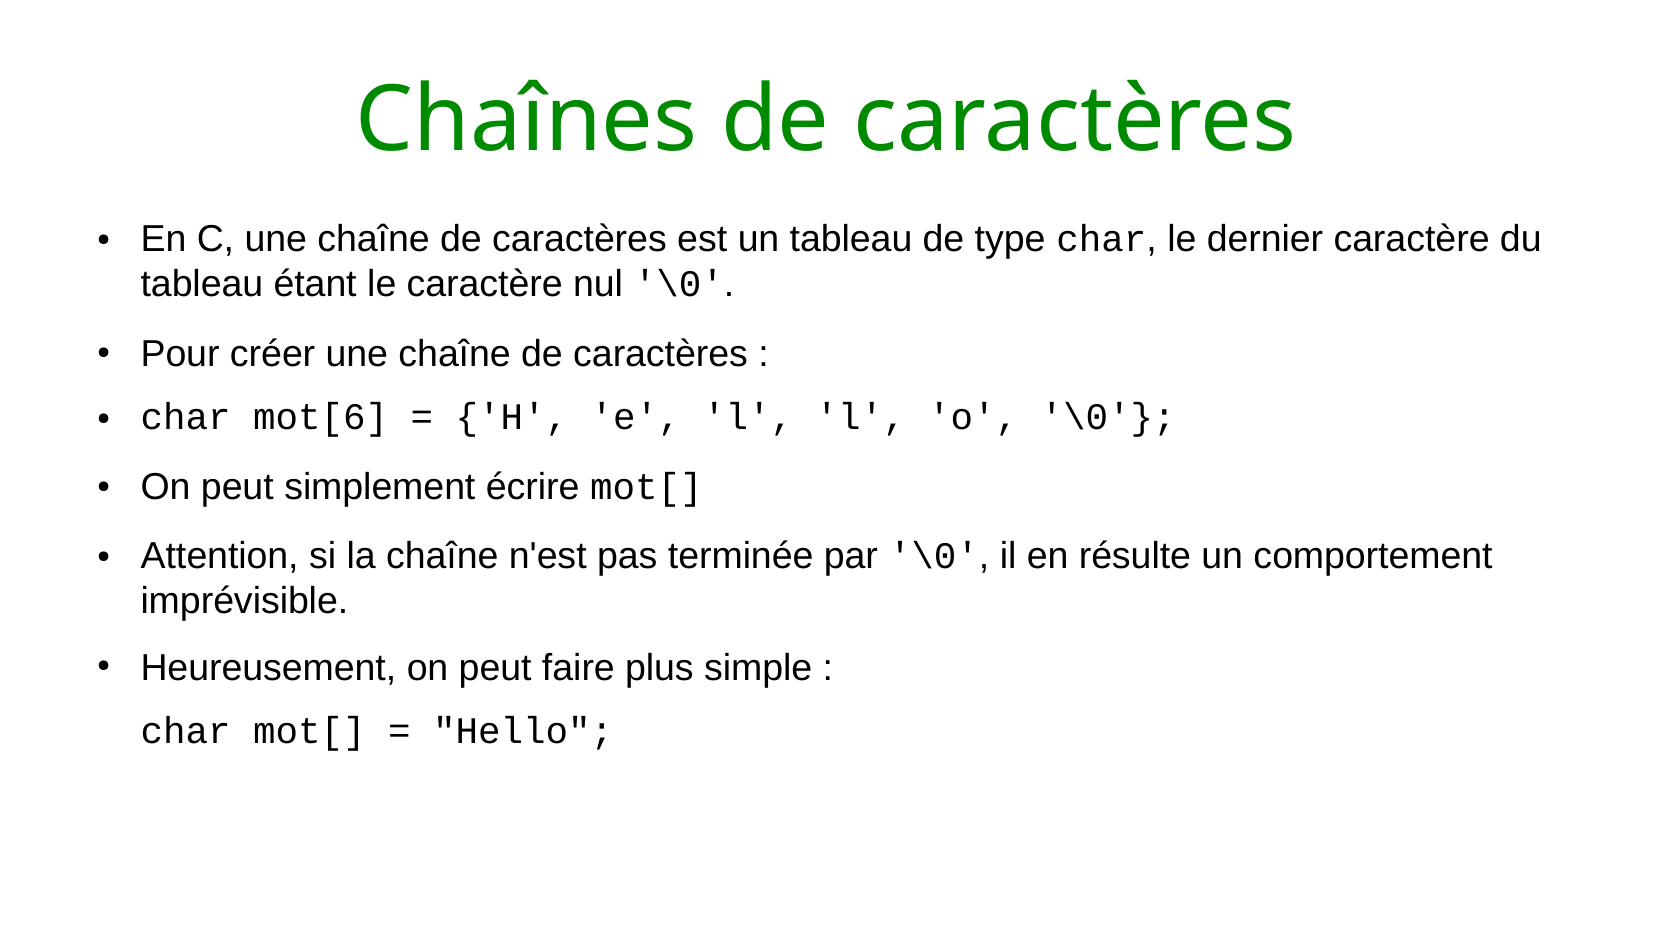

# Chaînes de caractères
En C, une chaîne de caractères est un tableau de type char, le dernier caractère du tableau étant le caractère nul '\0'.
Pour créer une chaîne de caractères :
char mot[6] = {'H', 'e', 'l', 'l', 'o', '\0'};
On peut simplement écrire mot[]
Attention, si la chaîne n'est pas terminée par '\0', il en résulte un comportement imprévisible.
Heureusement, on peut faire plus simple :
char mot[] = "Hello";